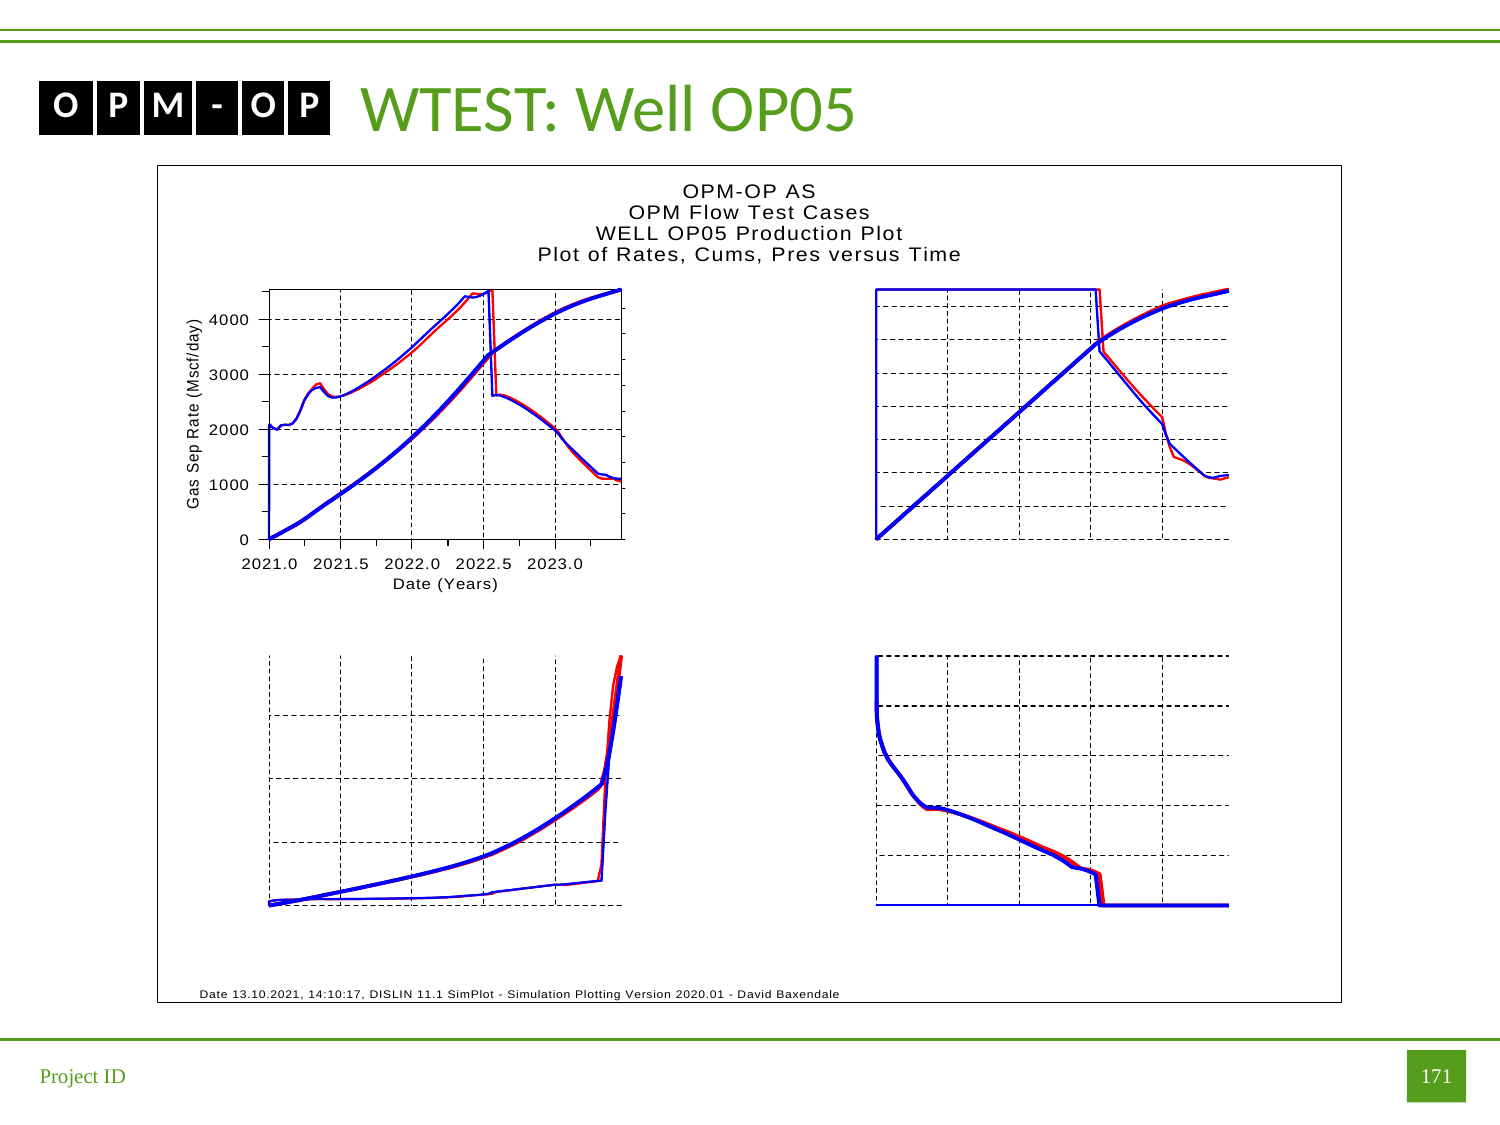

# WTEST: well OP05
Project ID
171